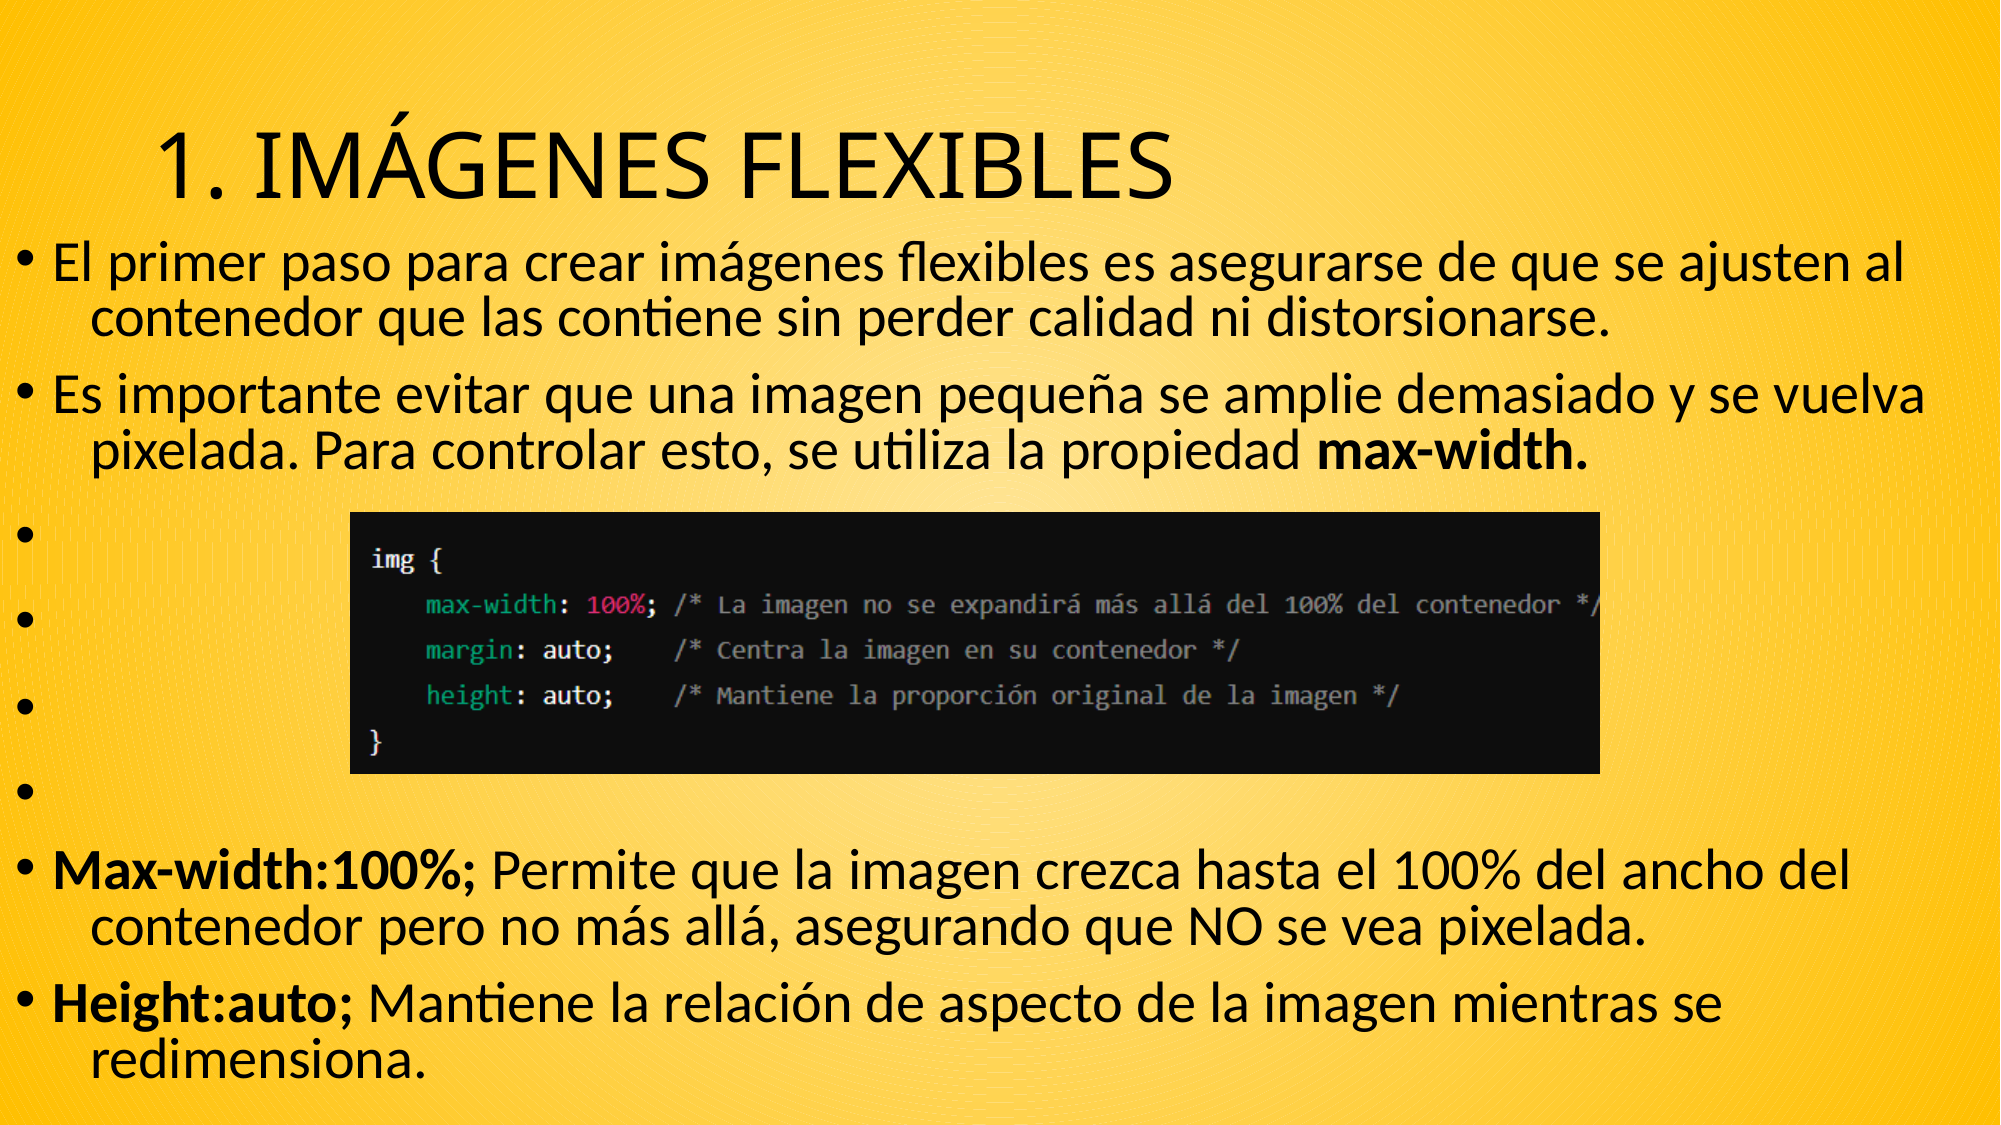

# 1. IMÁGENES FLEXIBLES
El primer paso para crear imágenes flexibles es asegurarse de que se ajusten al contenedor que las contiene sin perder calidad ni distorsionarse.
Es importante evitar que una imagen pequeña se amplie demasiado y se vuelva pixelada. Para controlar esto, se utiliza la propiedad max-width.
Max-width:100%; Permite que la imagen crezca hasta el 100% del ancho del contenedor pero no más allá, asegurando que NO se vea pixelada.
Height:auto; Mantiene la relación de aspecto de la imagen mientras se redimensiona.